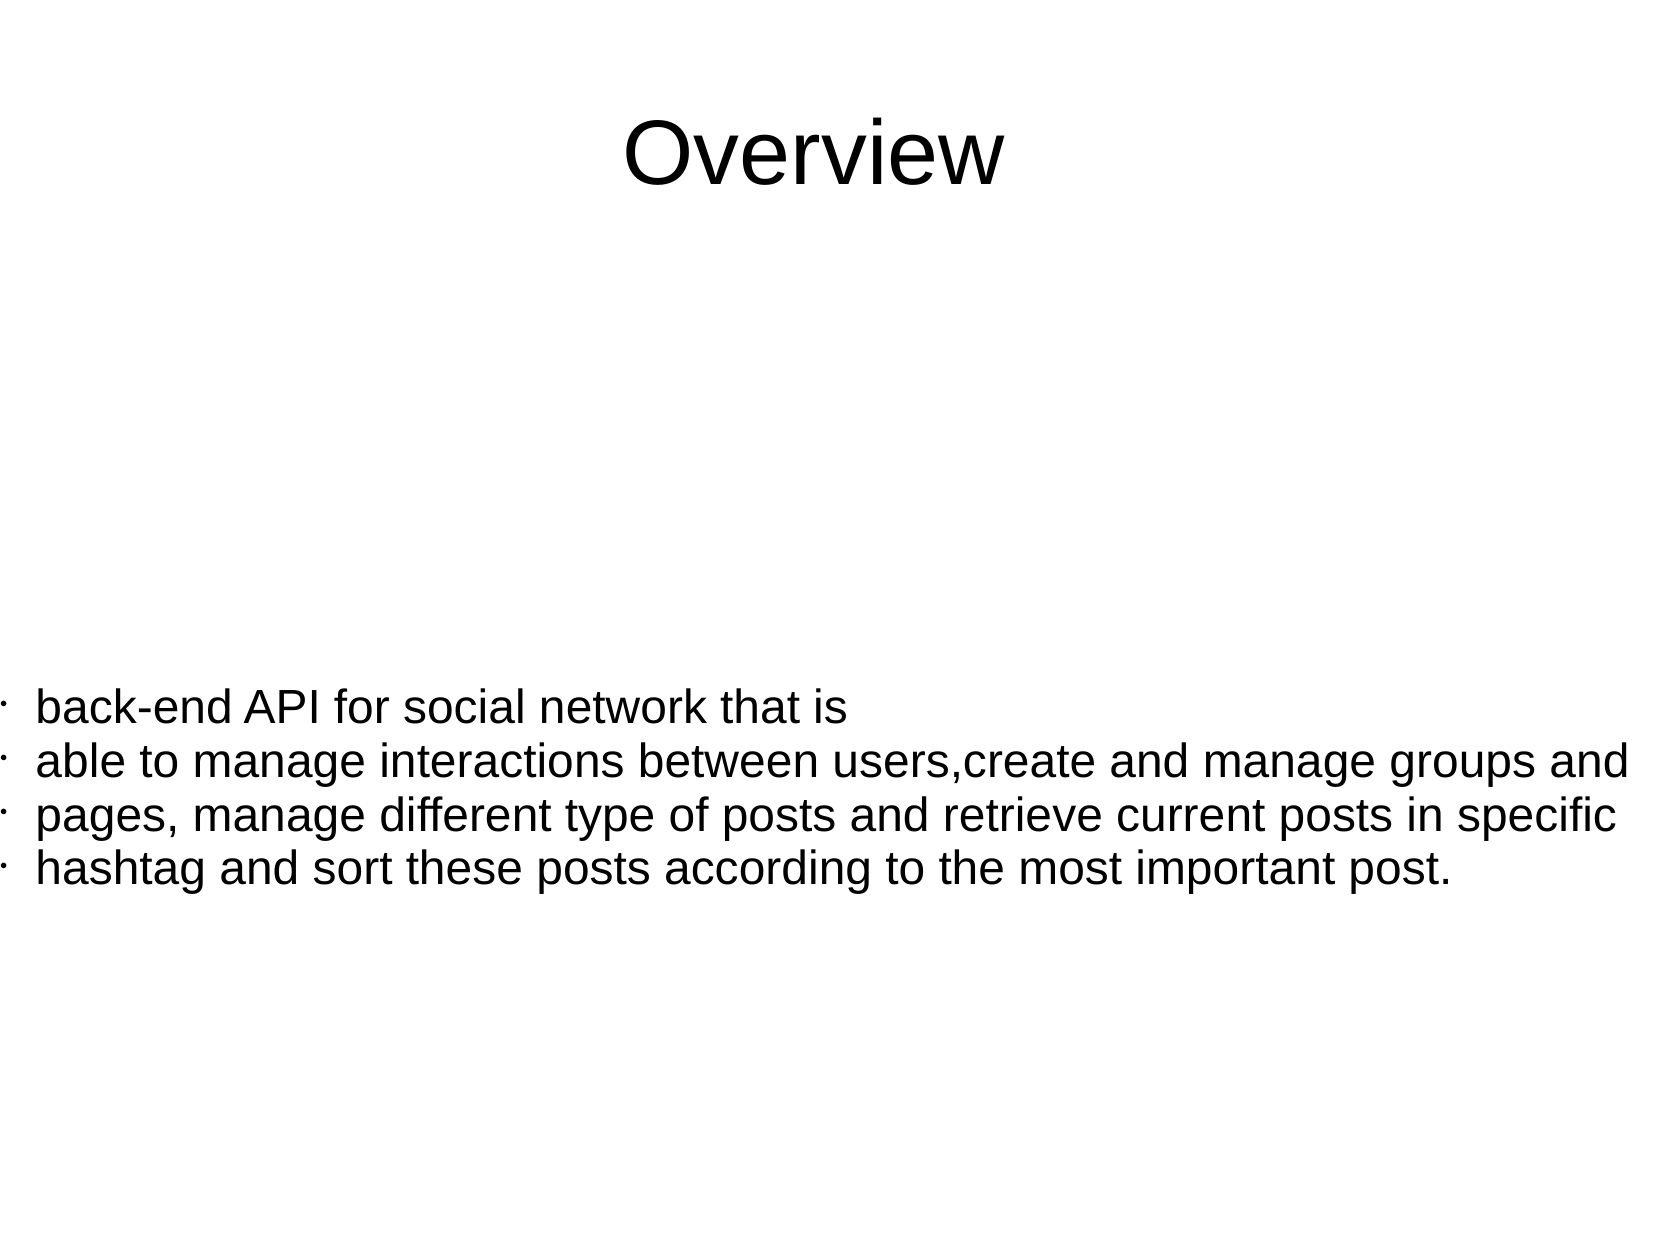

# Overview
back-end API for social network that is
able to manage interactions between users,create and manage groups and
pages, manage different type of posts and retrieve current posts in specific
hashtag and sort these posts according to the most important post.